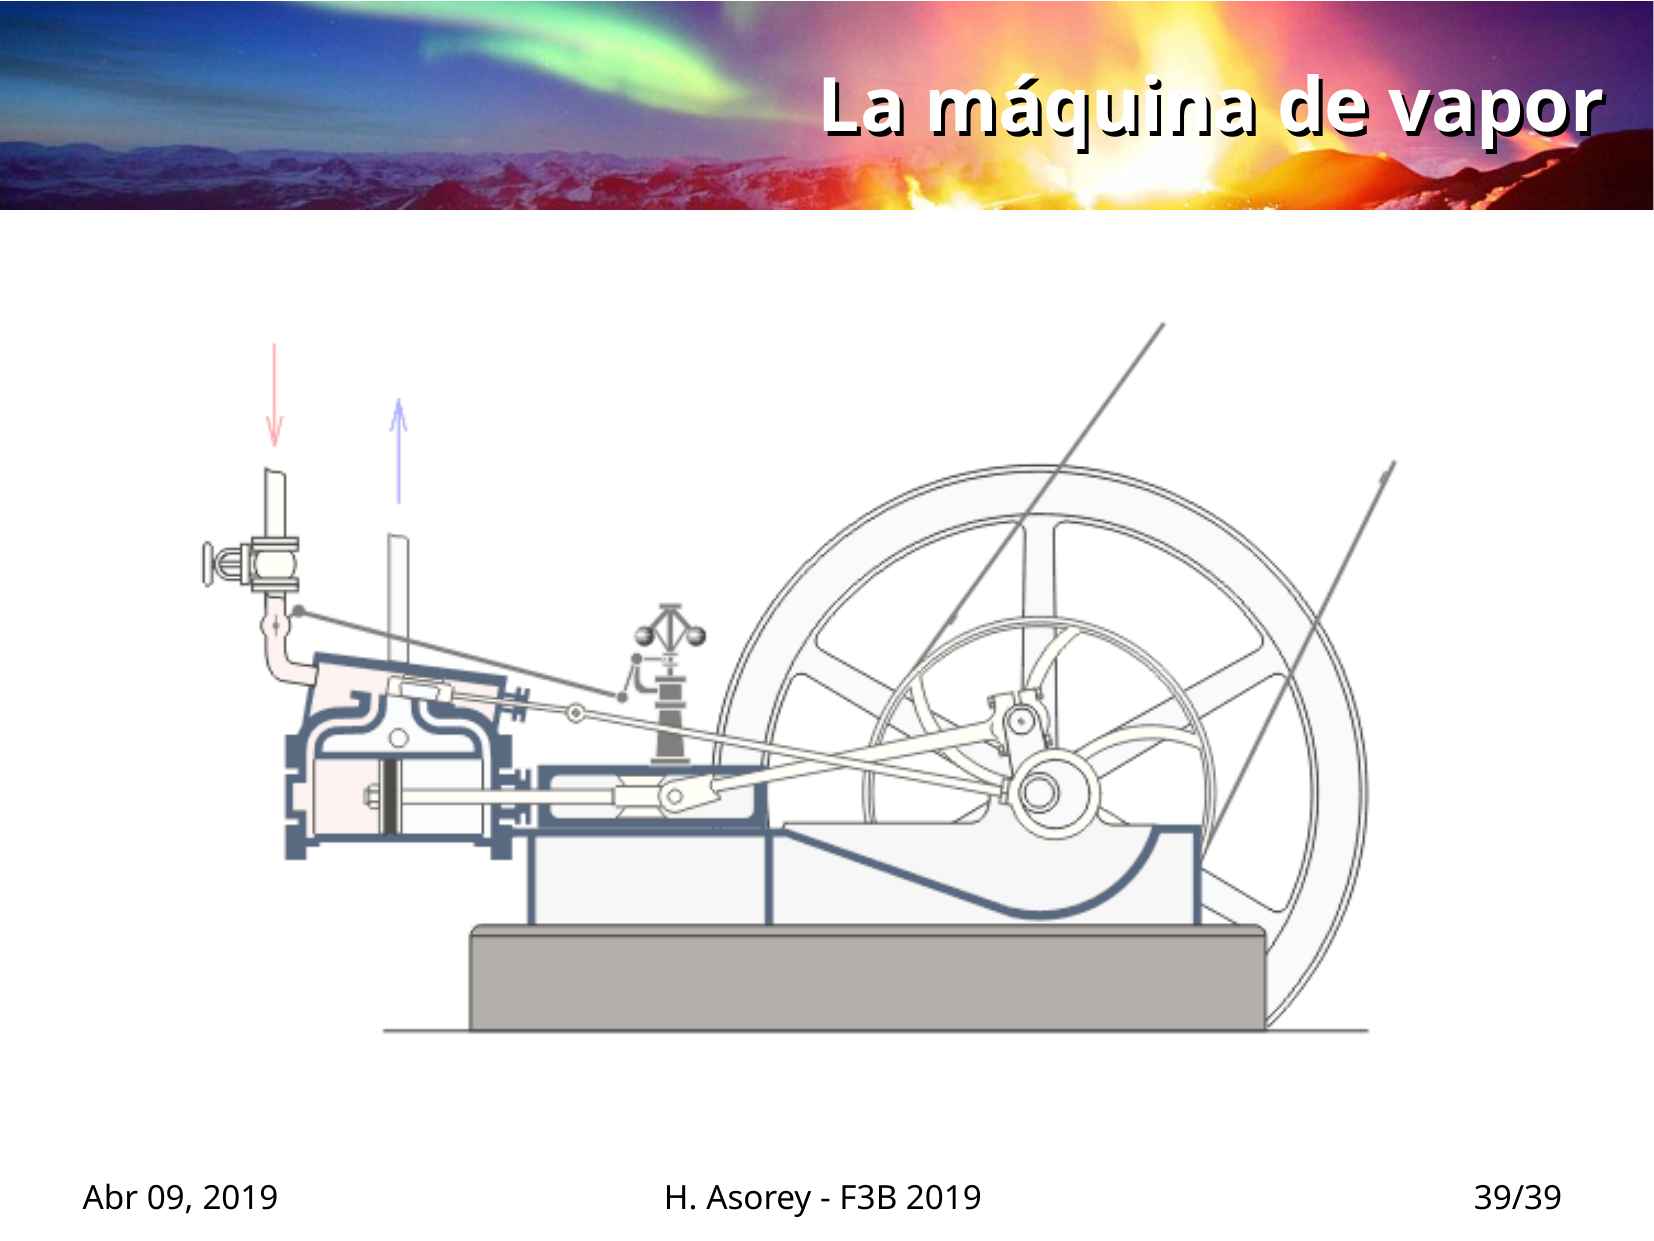

# La máquina de vapor
Abr 09, 2019
H. Asorey - F3B 2019
39